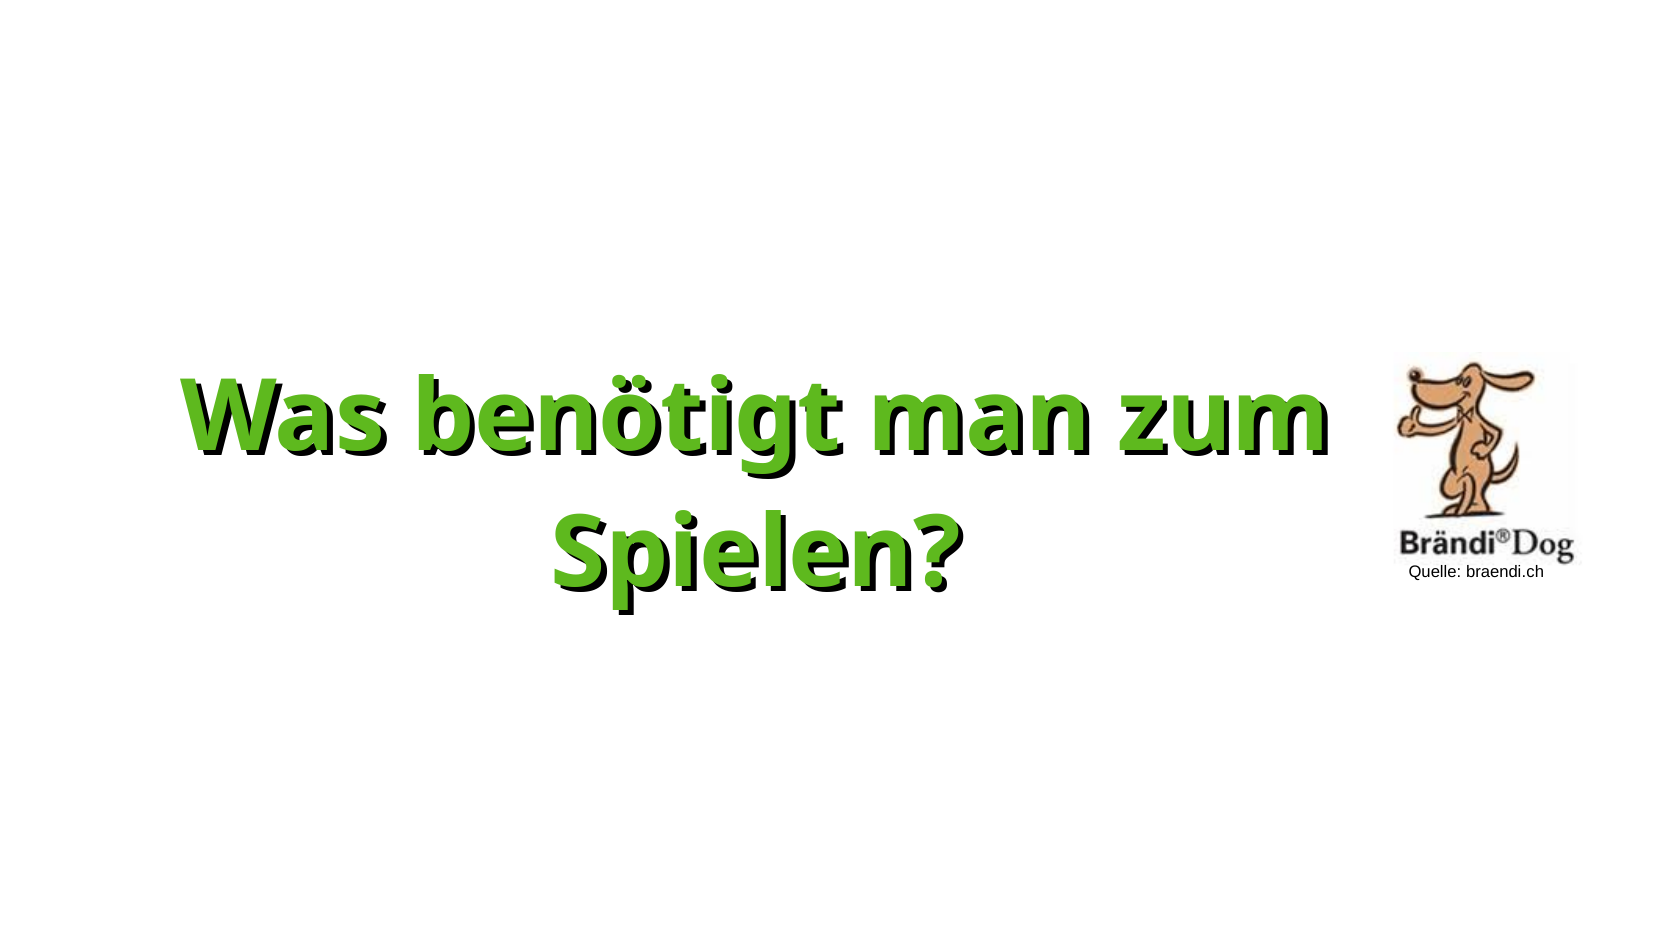

# Was benötigt man zum Spielen?
Quelle: braendi.ch